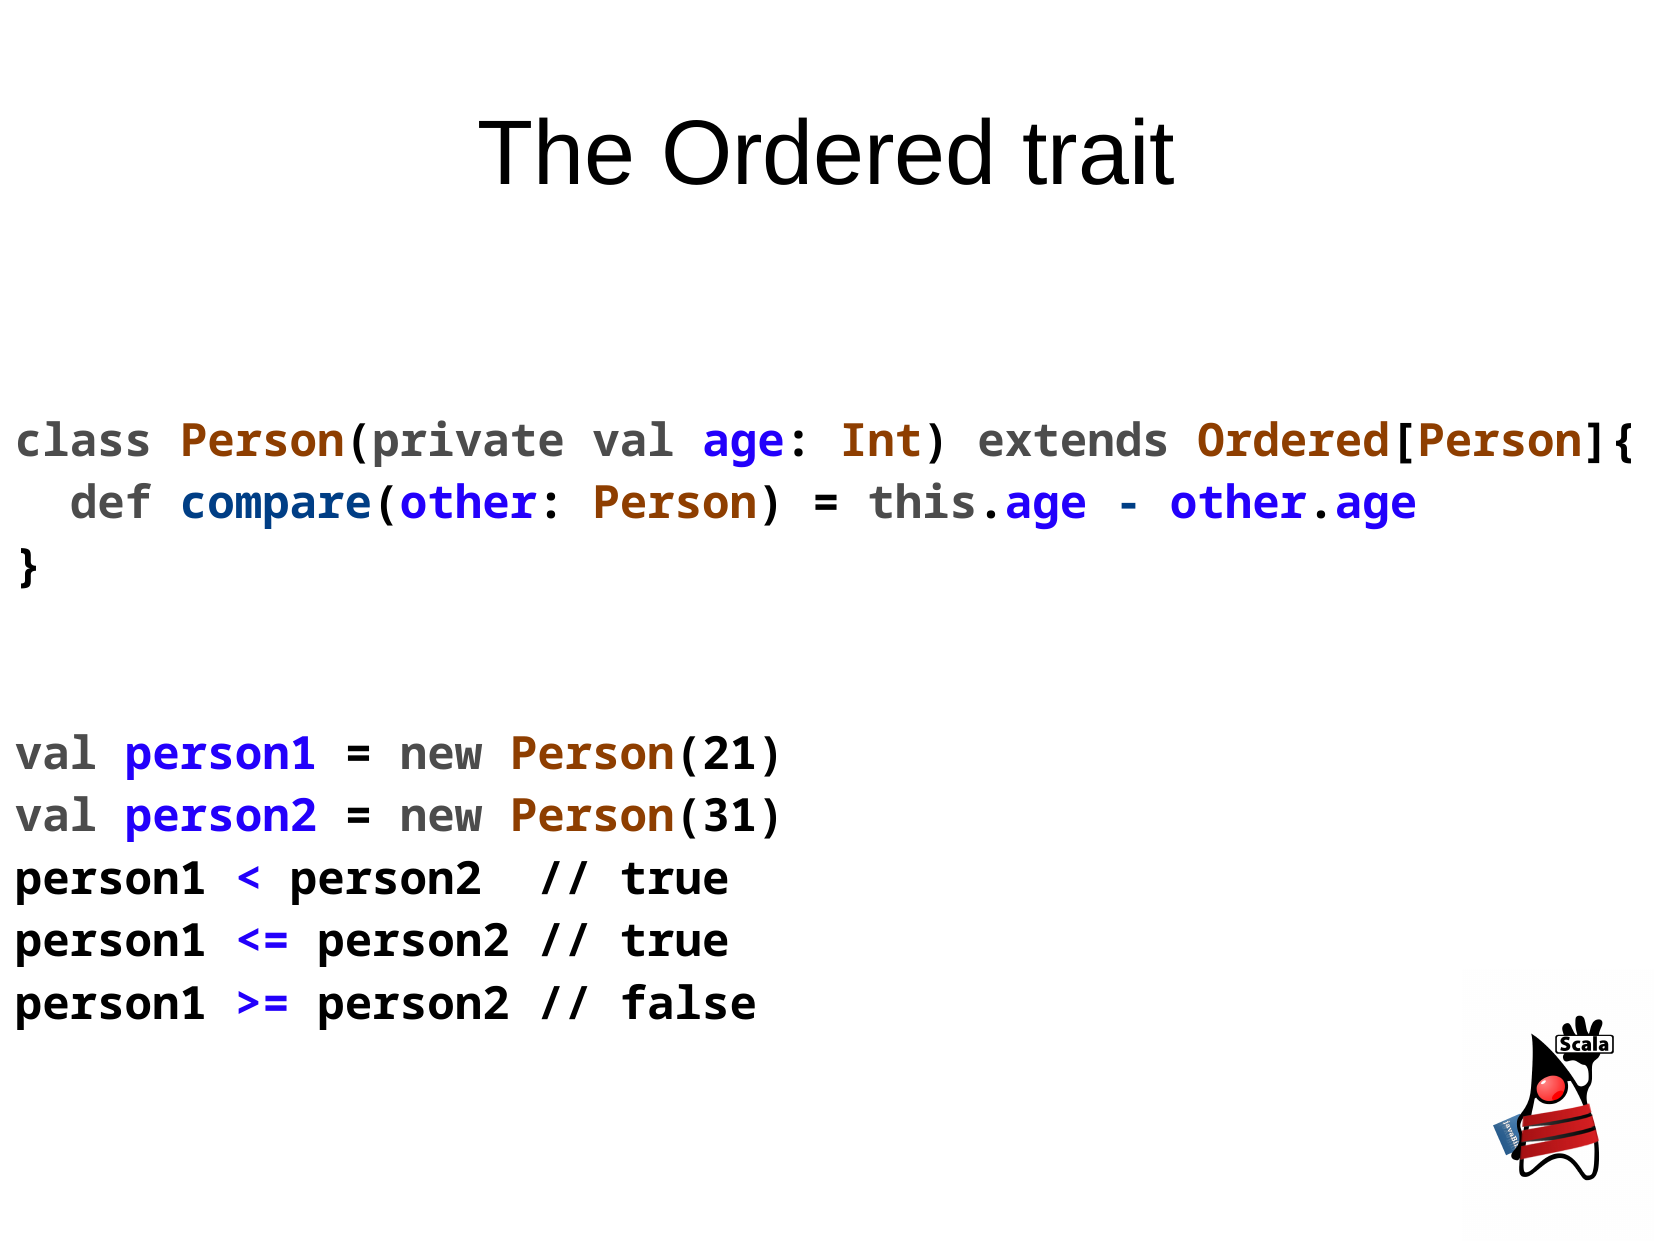

# The Ordered trait
class Person(private val age: Int) extends Ordered[Person]{
 def compare(other: Person) = this.age - other.age
}
val person1 = new Person(21)
val person2 = new Person(31)
person1 < person2 // true
person1 <= person2 // true
person1 >= person2 // false